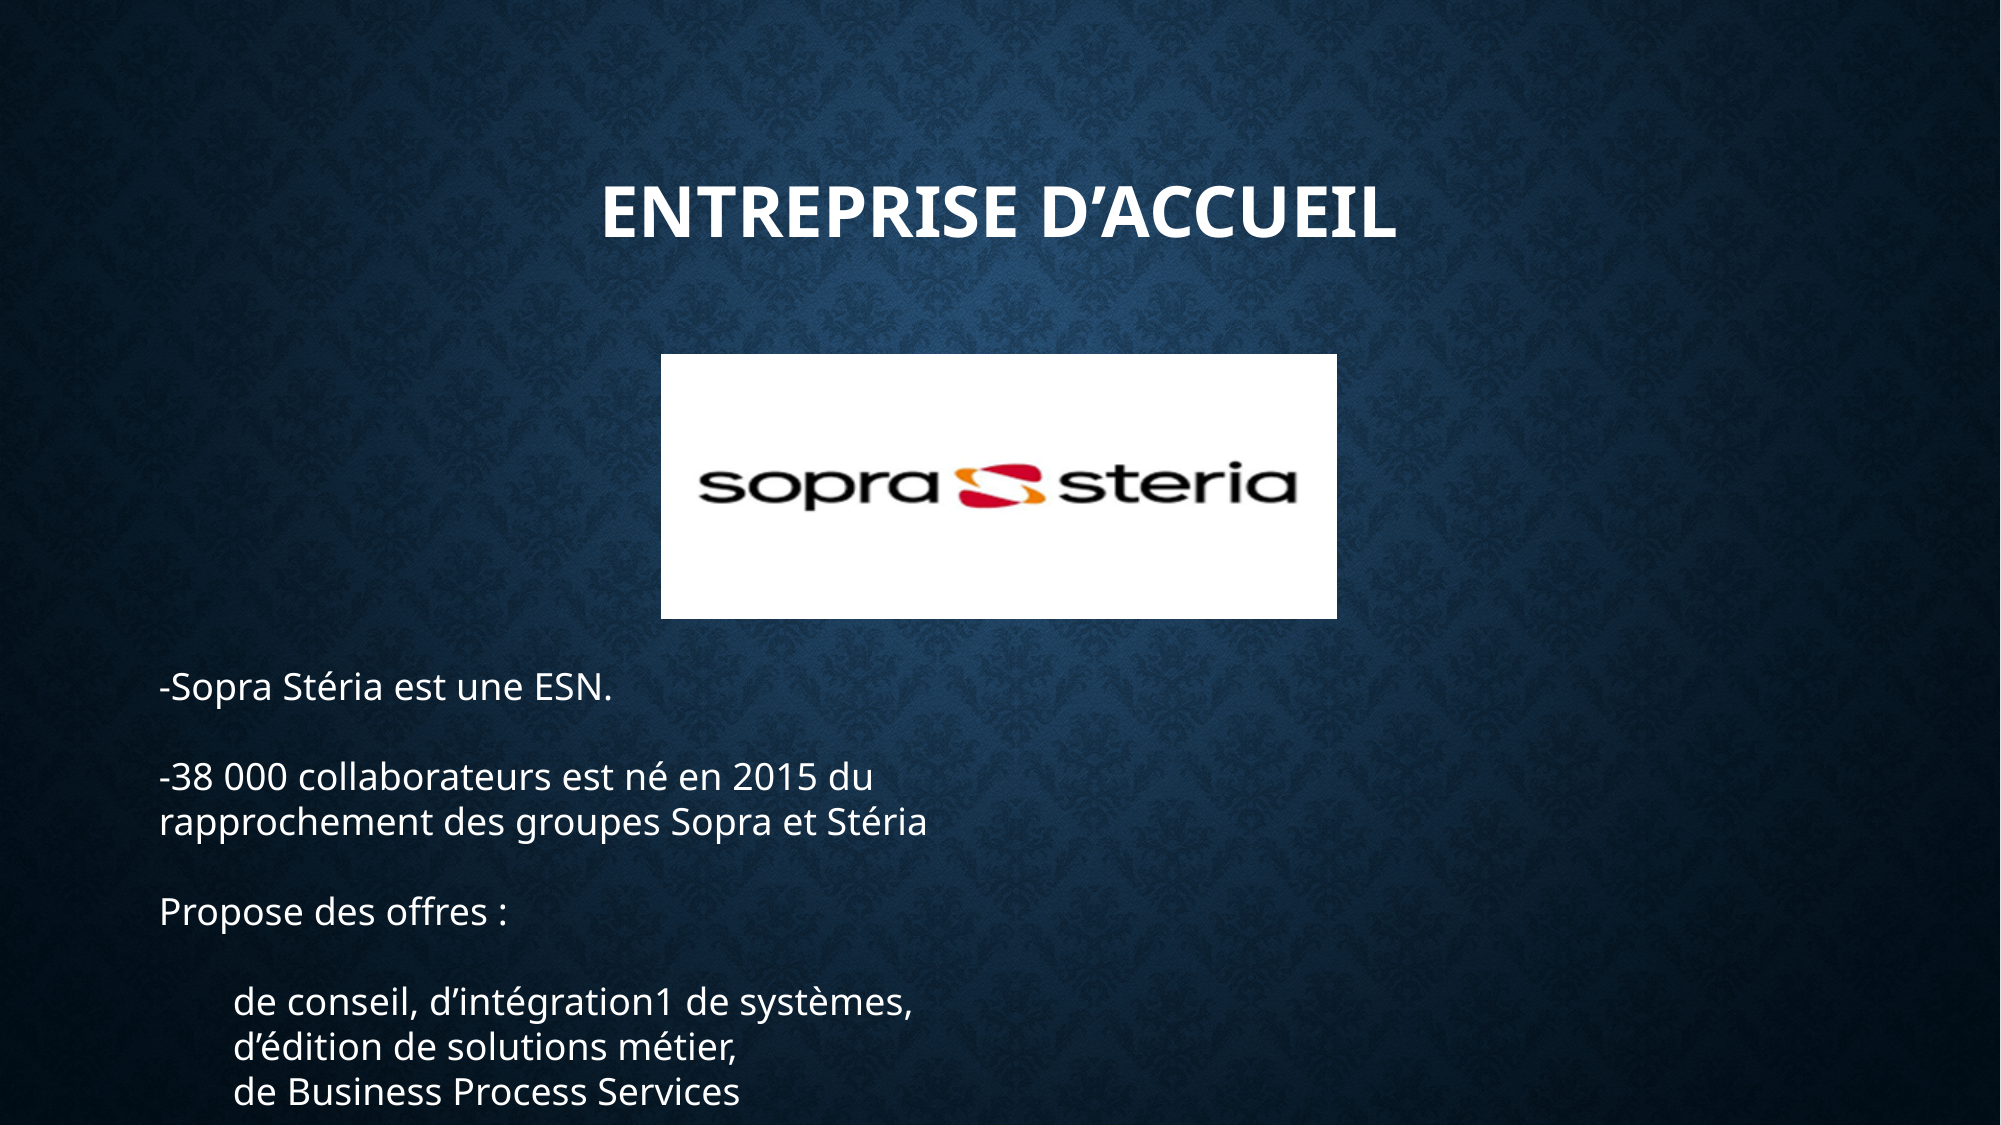

# Entreprise d’accueil
-Sopra Stéria est une ESN.
-38 000 collaborateurs est né en 2015 du rapprochement des groupes Sopra et Stéria
Propose des offres :
	de conseil, d’intégration1 de systèmes,
 	d’édition de solutions métier,
 	de Business Process Services